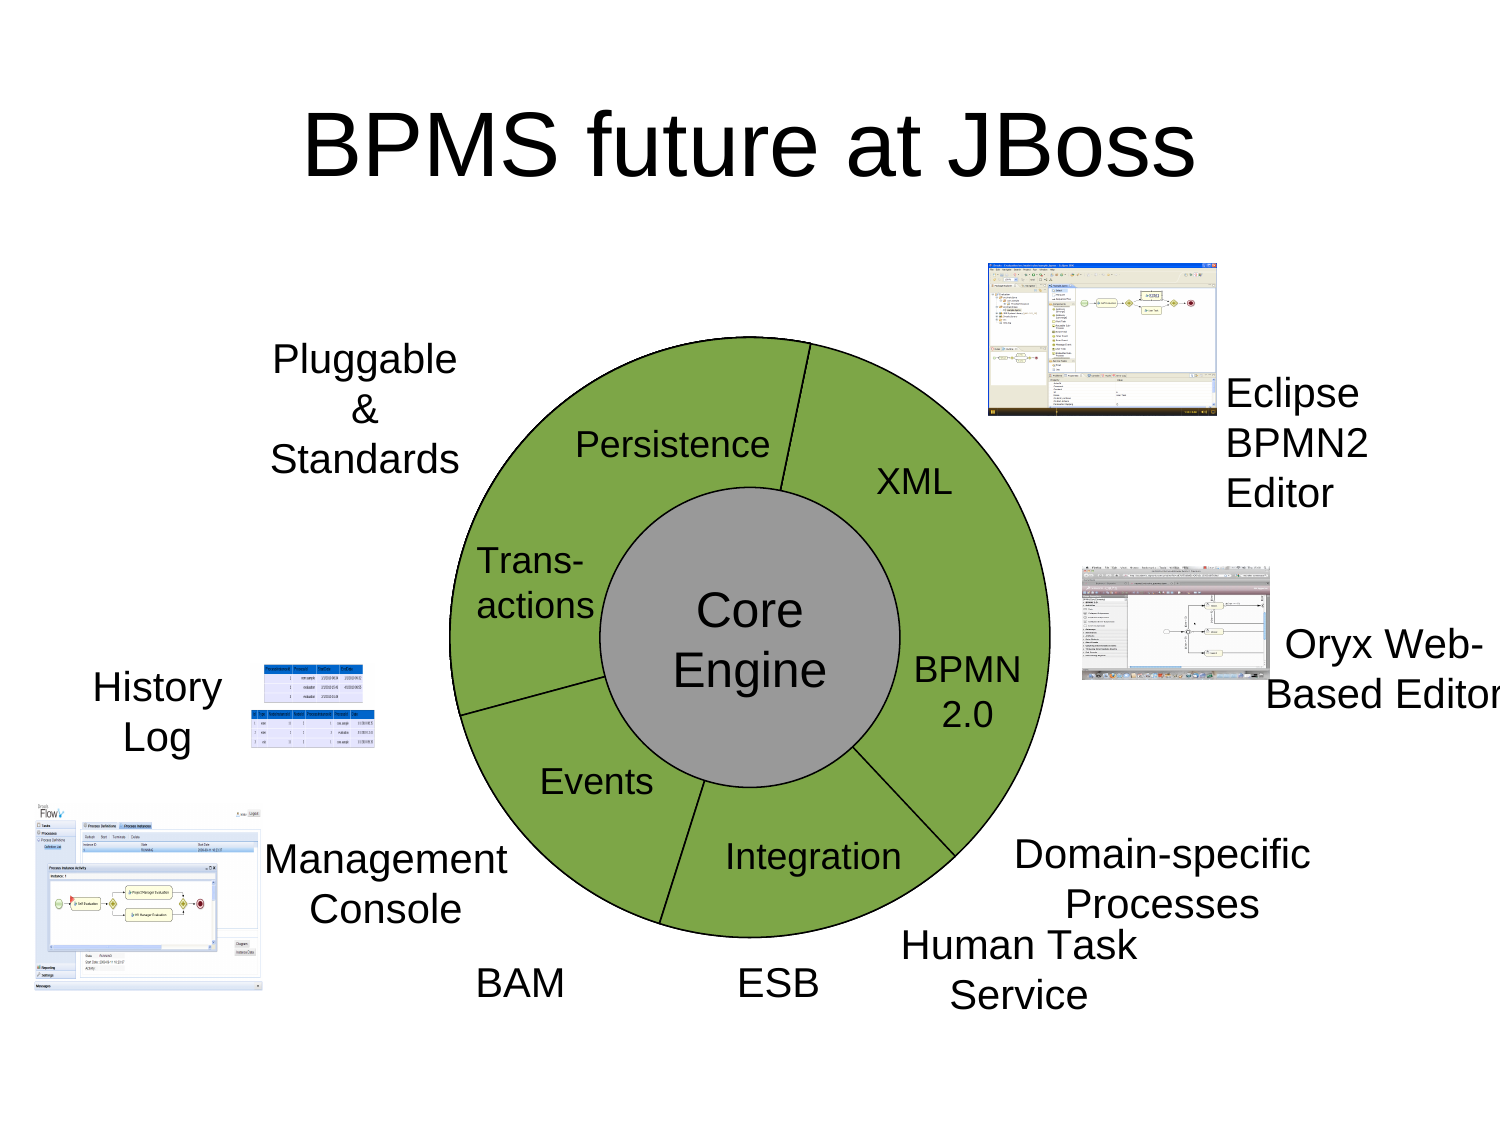

# BPMS future at JBoss
Pluggable
&
Standards
Eclipse
BPMN2
Editor
Persistence
XML
Core
Engine
Trans-
actions
Oryx Web-
Based Editor
BPMN
2.0
History
Log
Events
Domain-specific
Processes
Management
Console
Integration
Human Task
Service
BAM
ESB